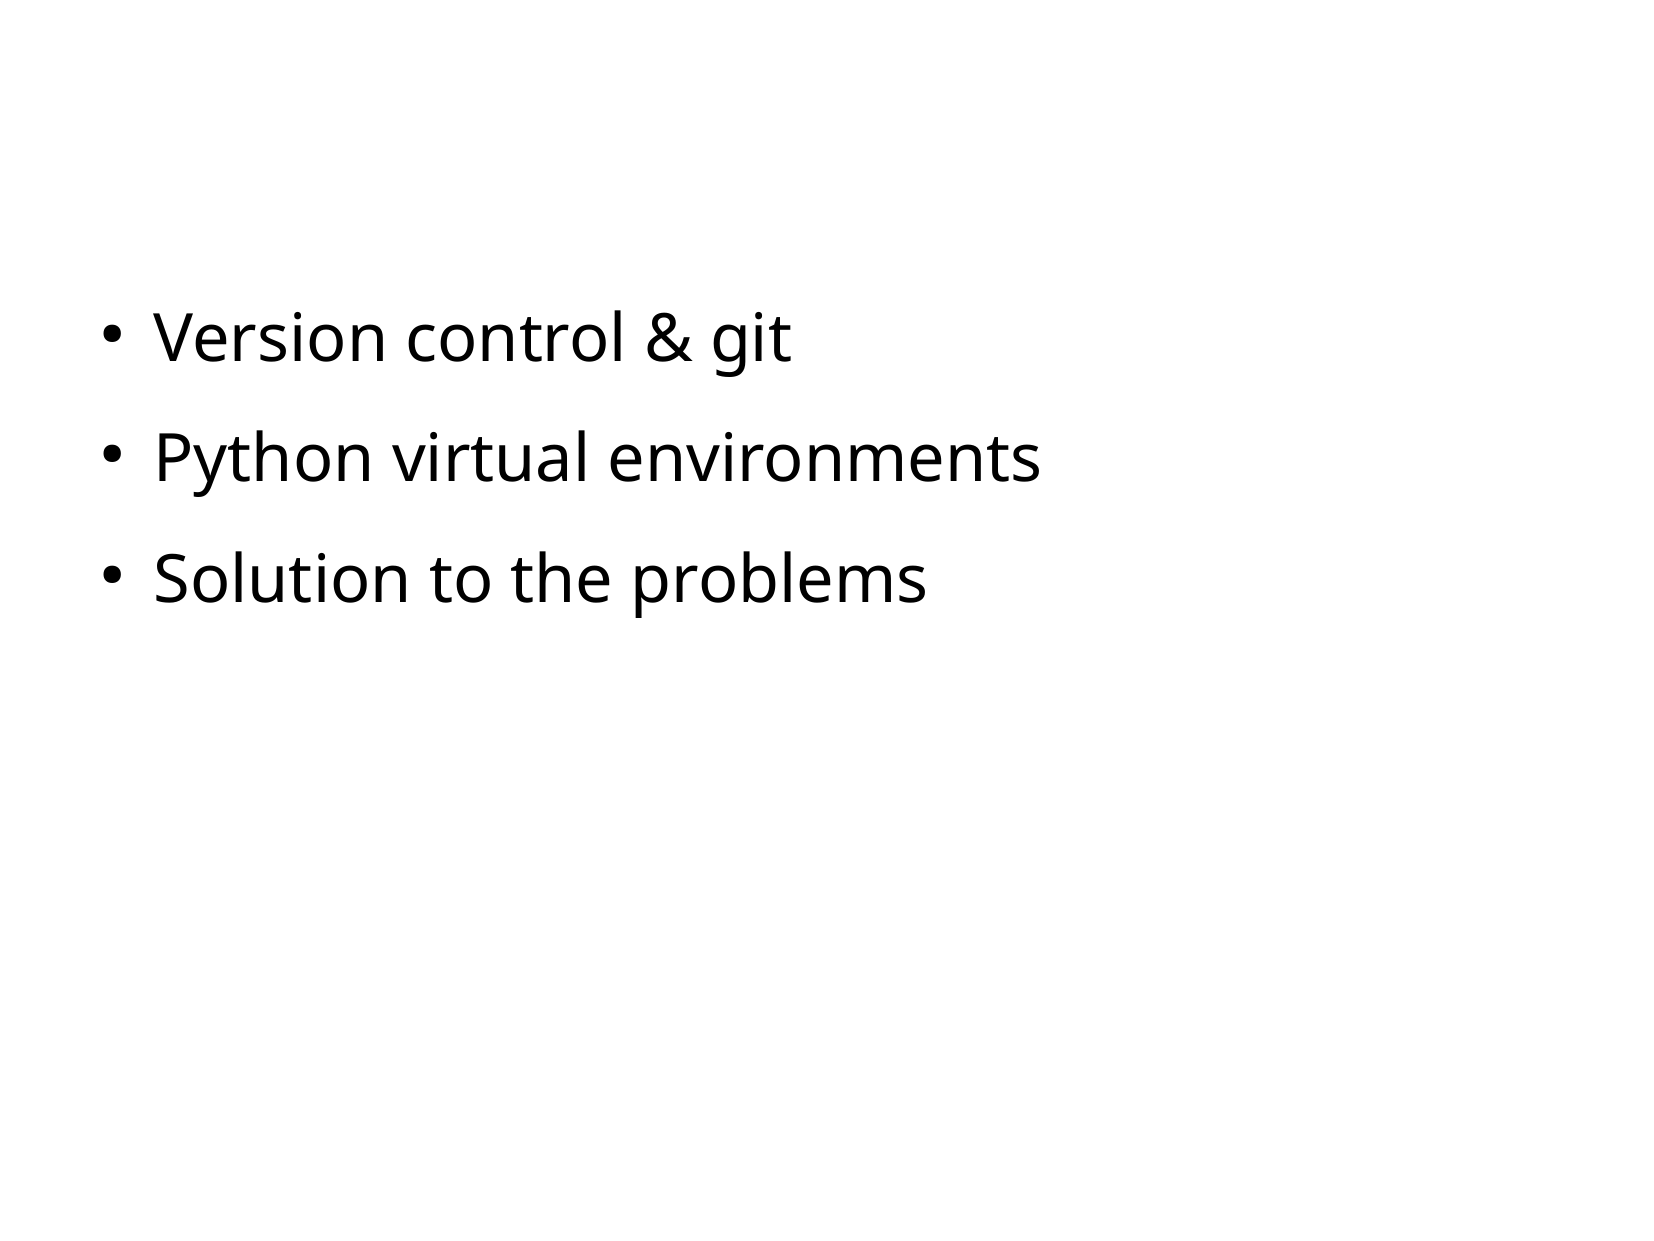

#
Version control & git
Python virtual environments
Solution to the problems